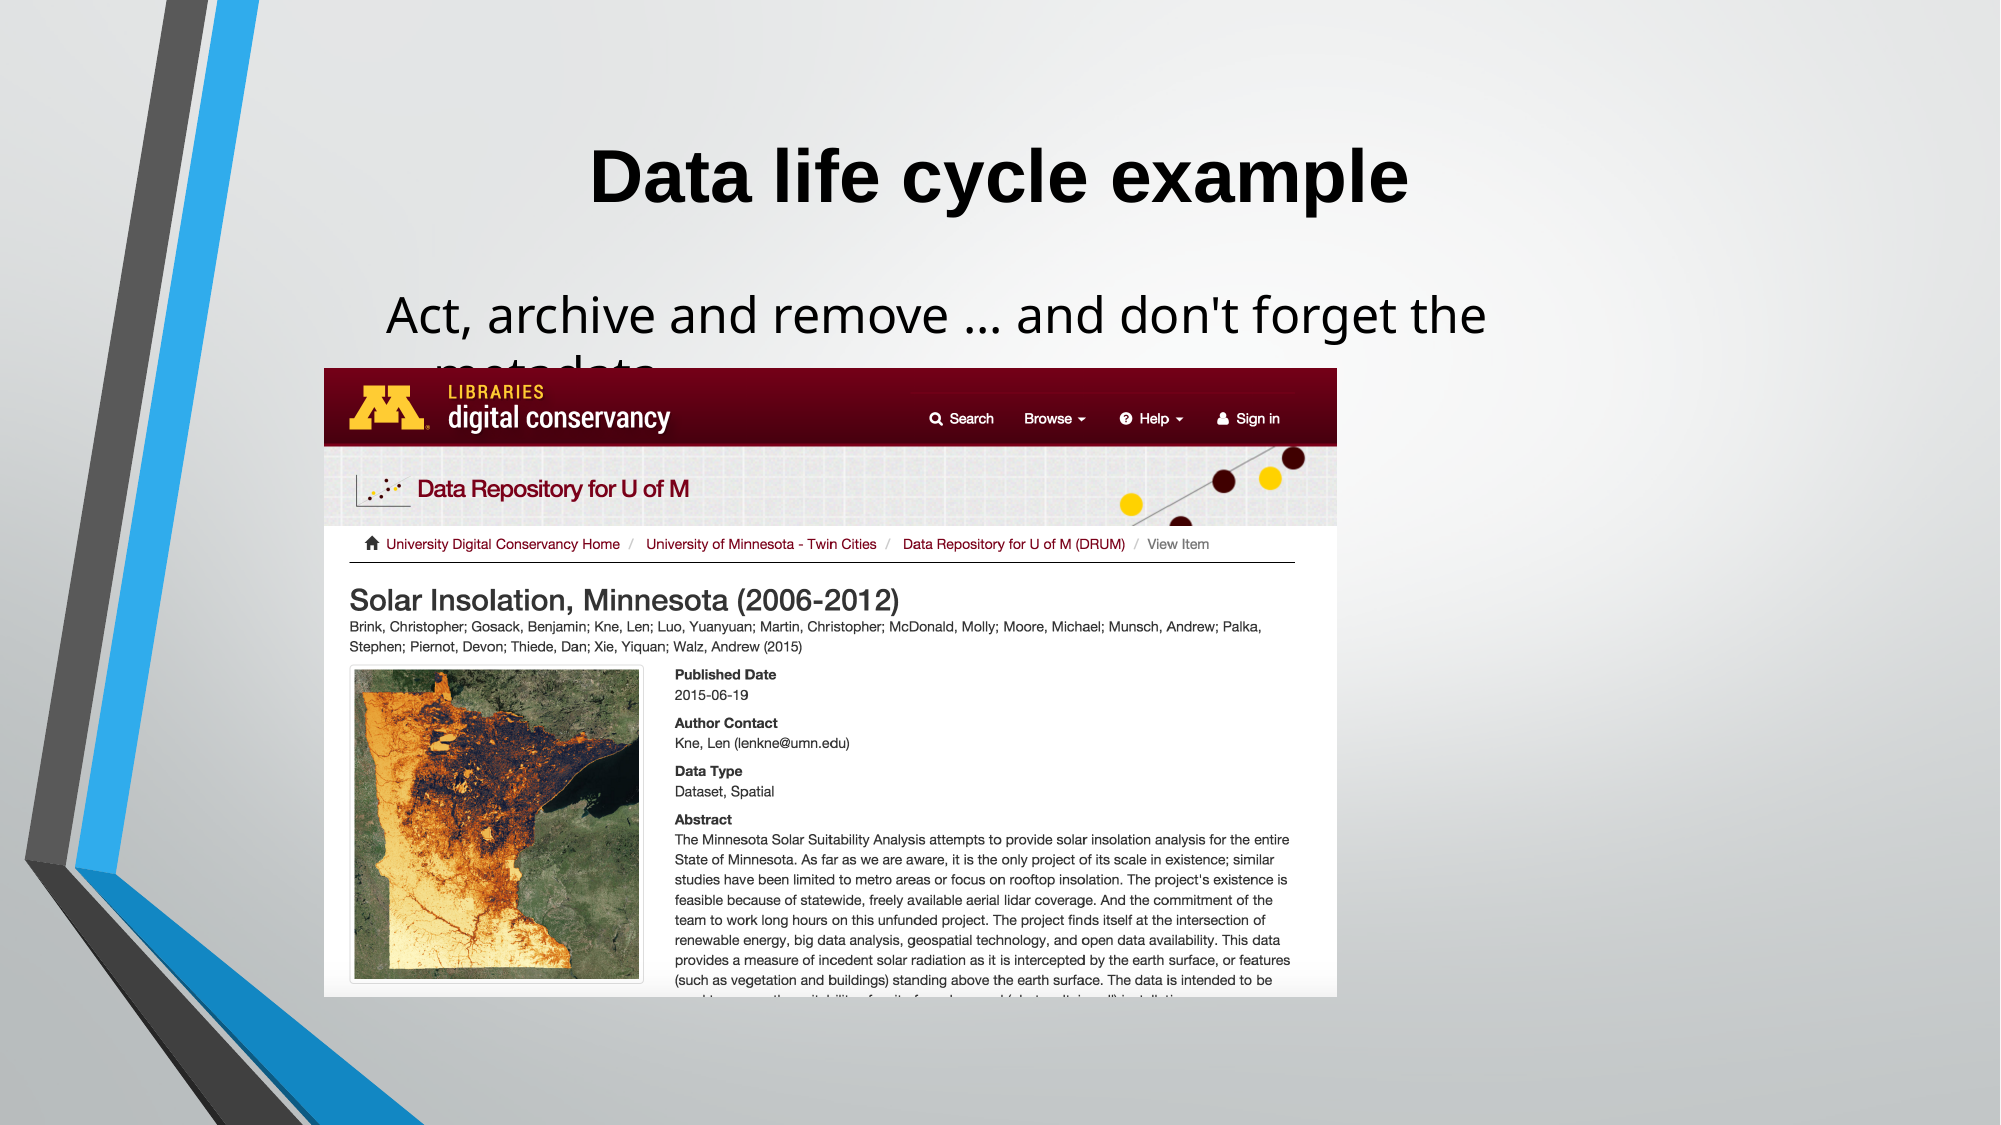

# Data life cycle example
Act, archive and remove ... and don't forget the metadata